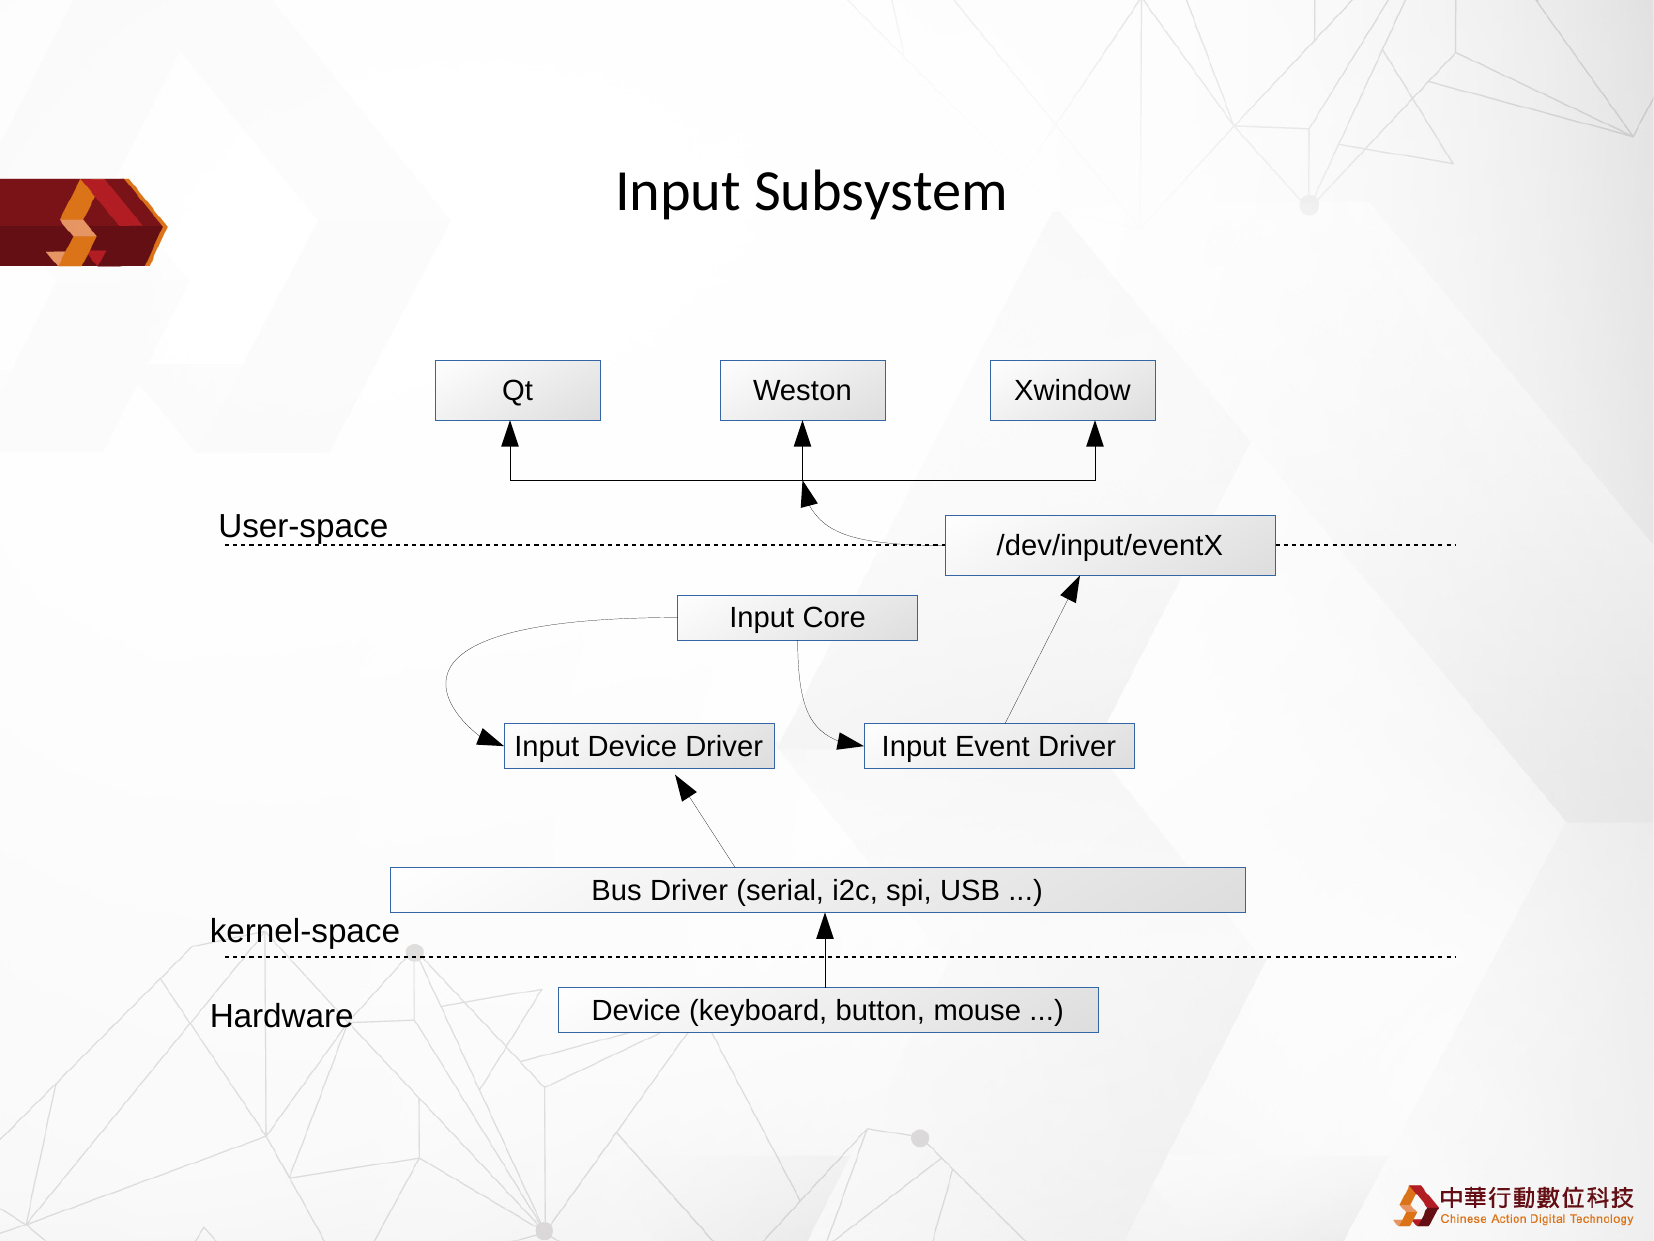

# Input Subsystem
Qt
Weston
Xwindow
User-space
/dev/input/eventX
Input Core
Input Device Driver
Input Event Driver
Bus Driver (serial, i2c, spi, USB ...)
kernel-space
Device (keyboard, button, mouse ...)
Hardware